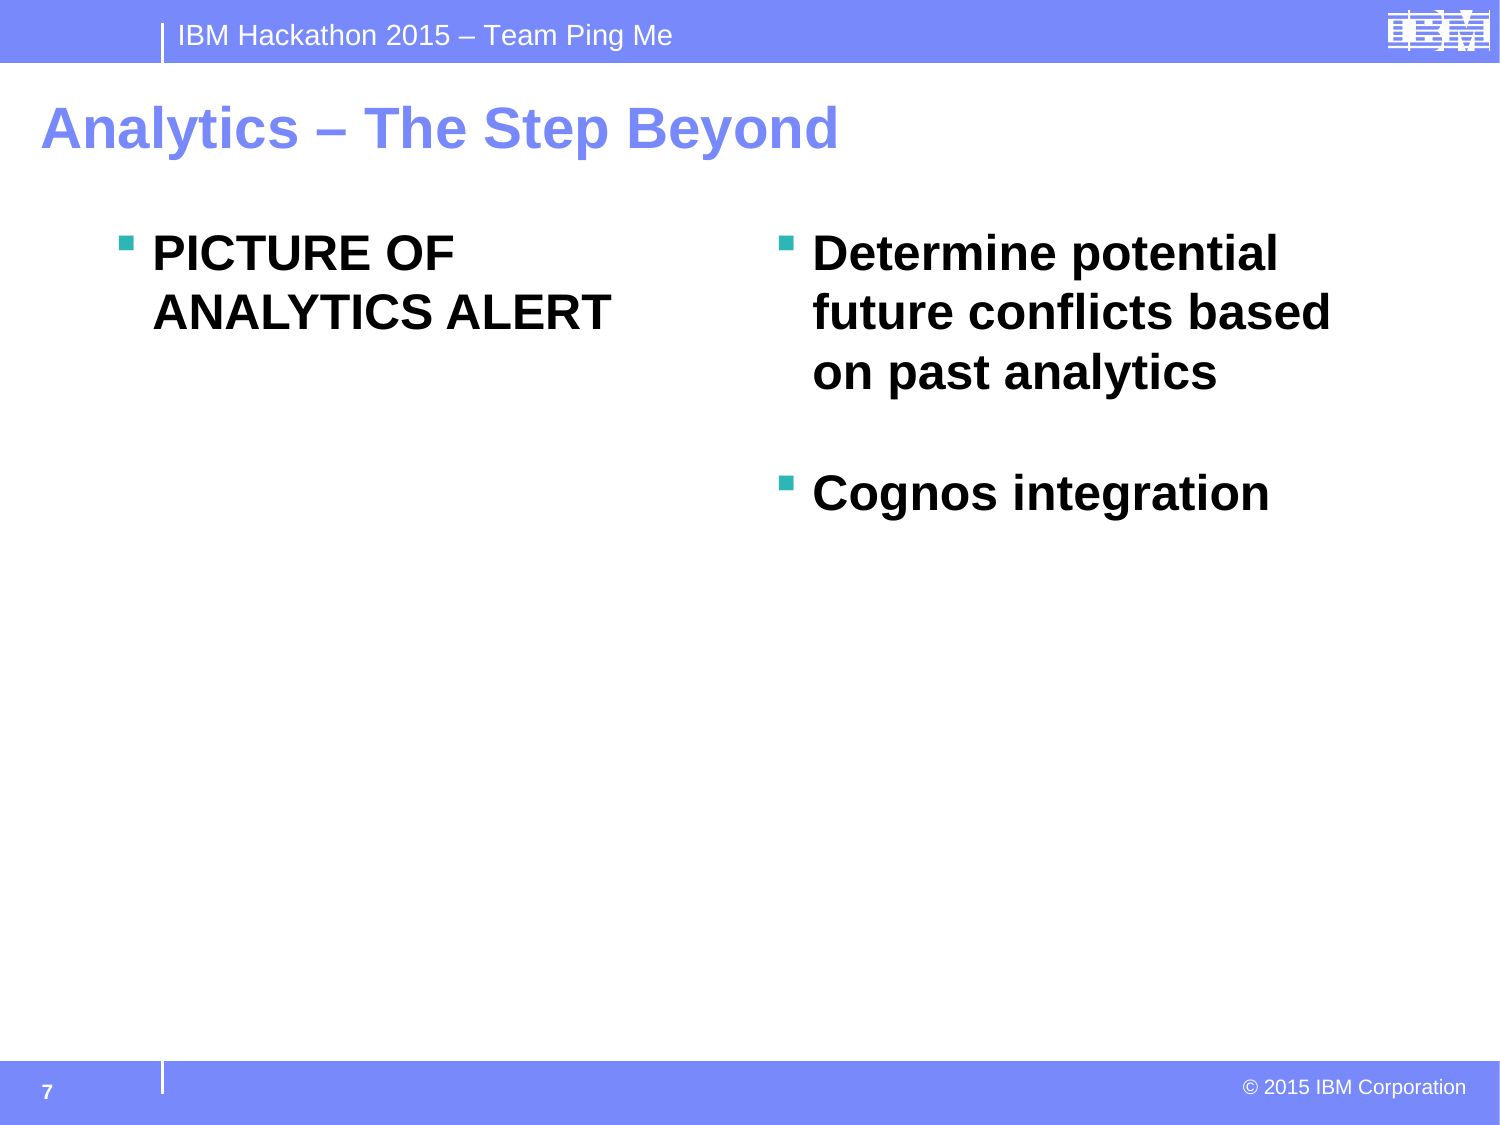

# Analytics – The Step Beyond
PICTURE OF ANALYTICS ALERT
Determine potential future conflicts based on past analytics
Cognos integration